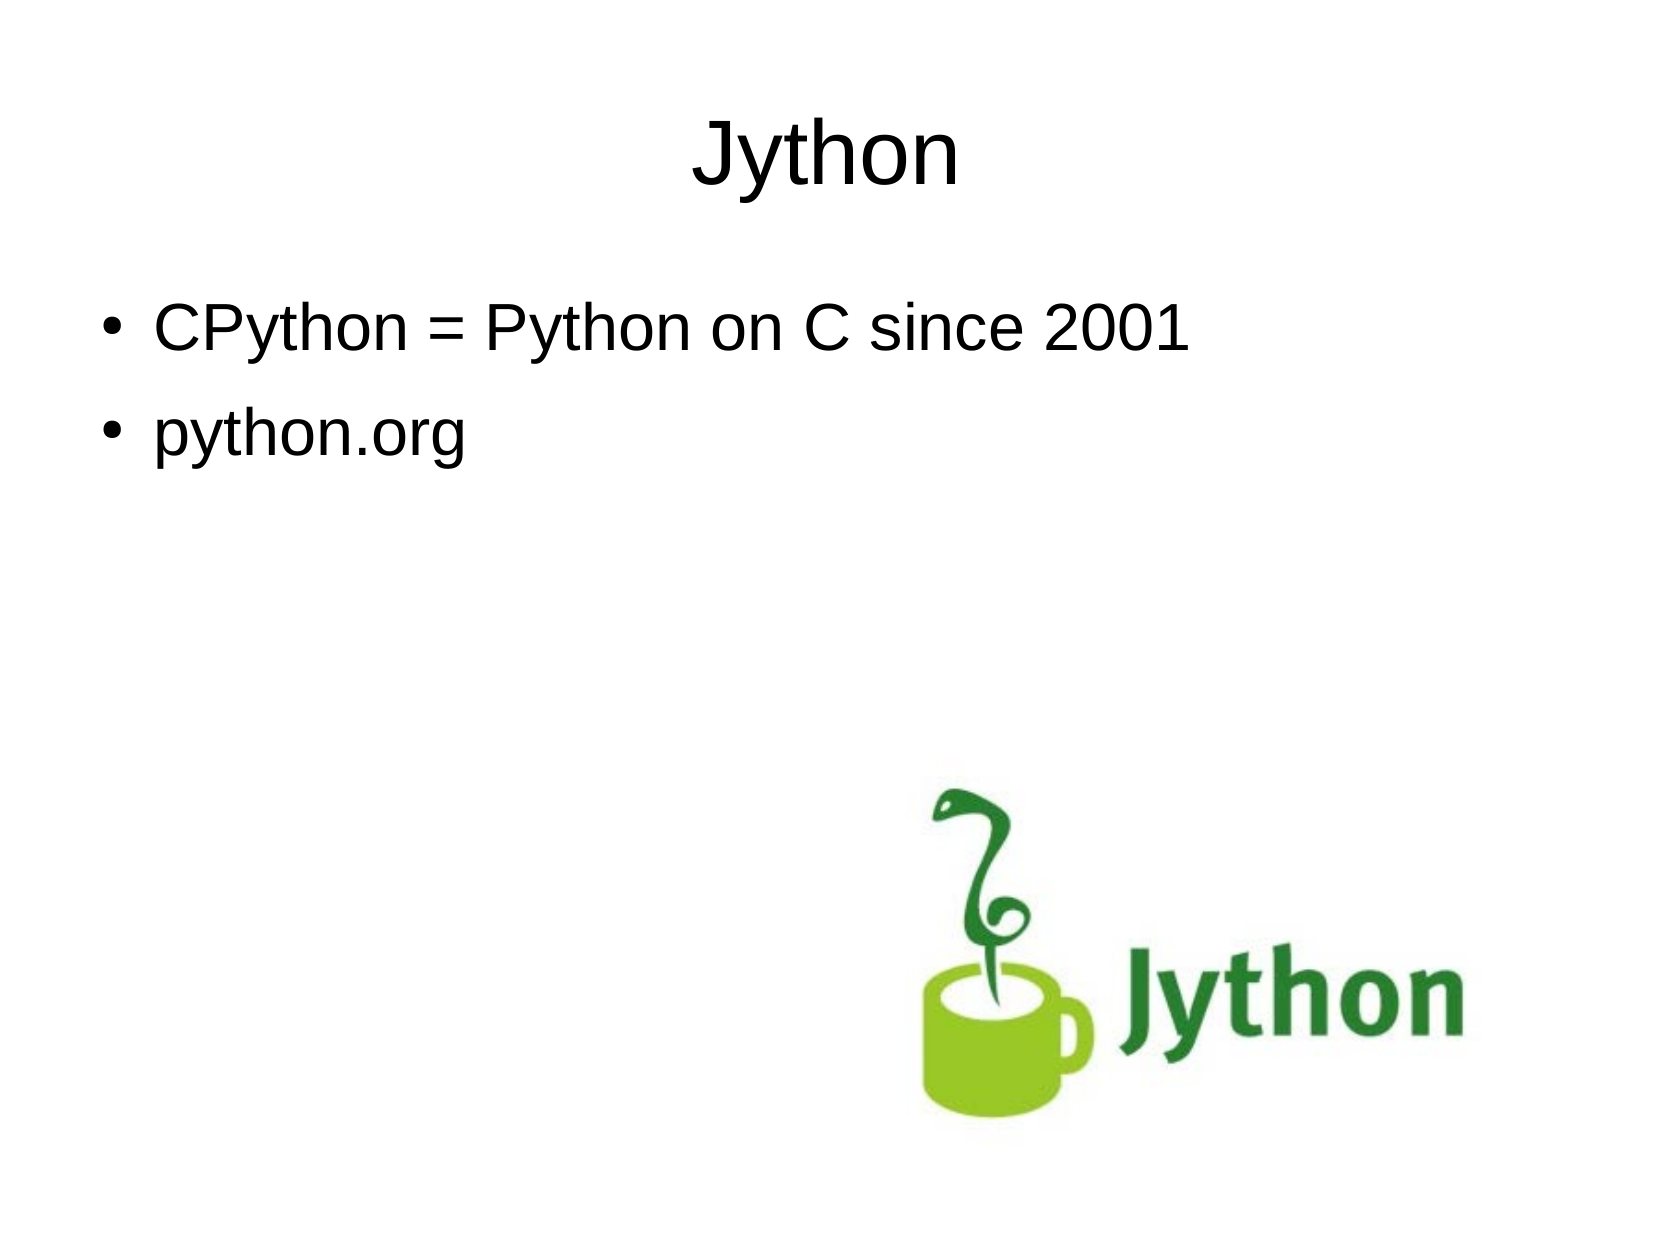

# Jython
CPython = Python on C since 2001
python.org